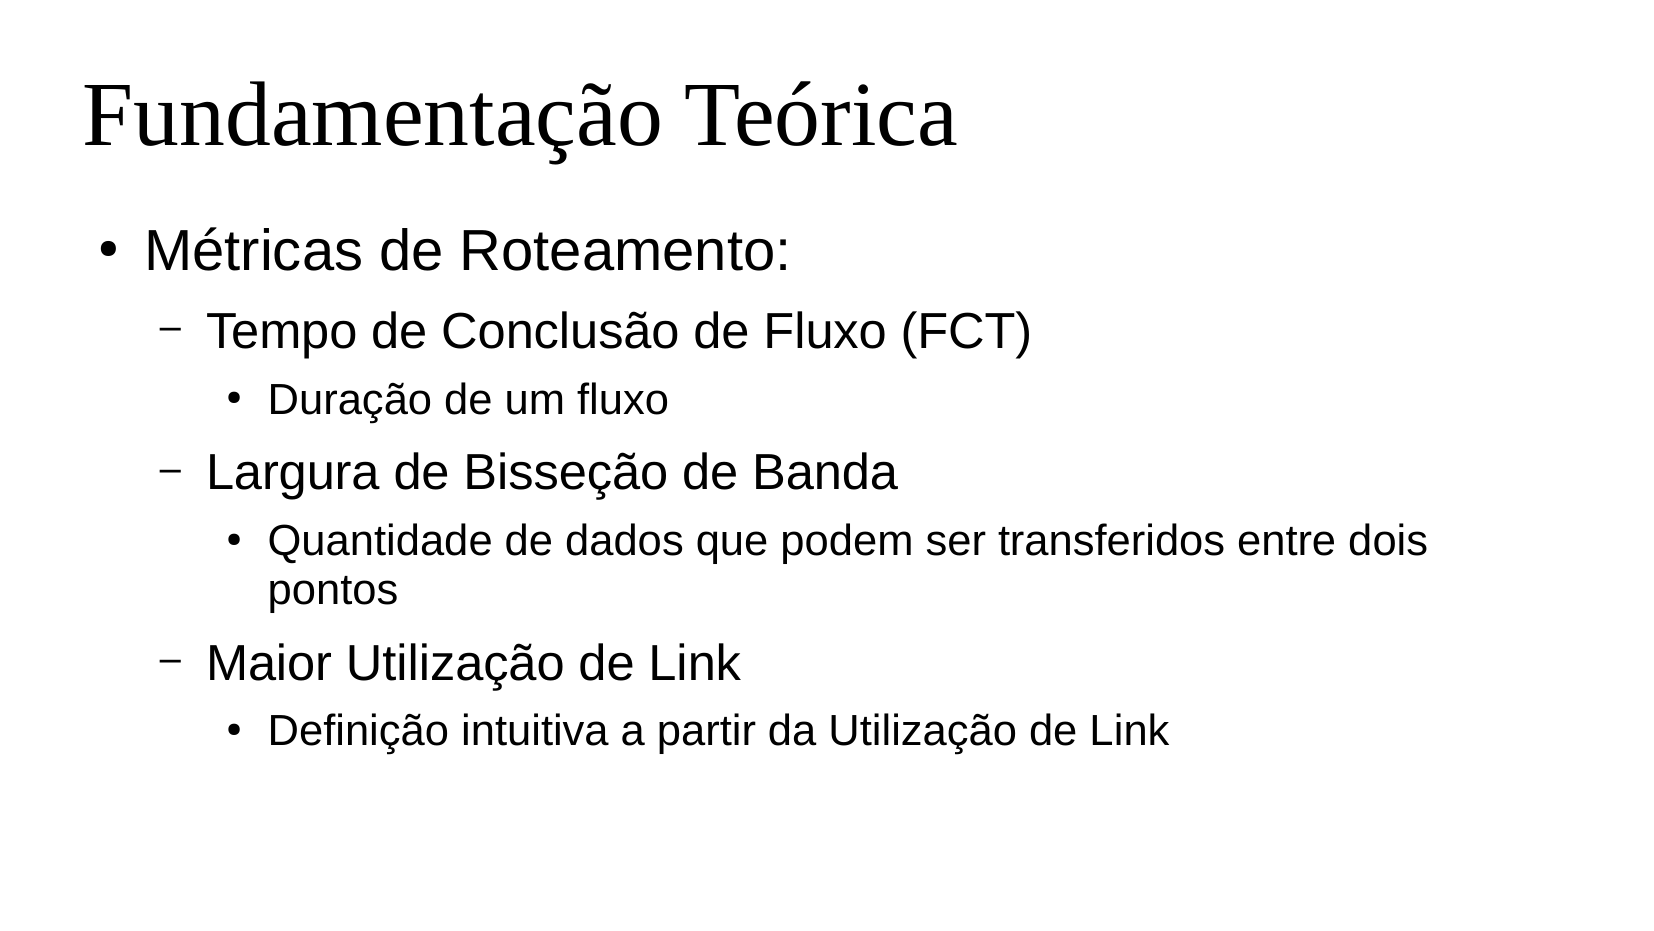

# Fundamentação Teórica
Métricas de Roteamento:
Tempo de Conclusão de Fluxo (FCT)
Duração de um fluxo
Largura de Bisseção de Banda
Quantidade de dados que podem ser transferidos entre dois pontos
Maior Utilização de Link
Definição intuitiva a partir da Utilização de Link